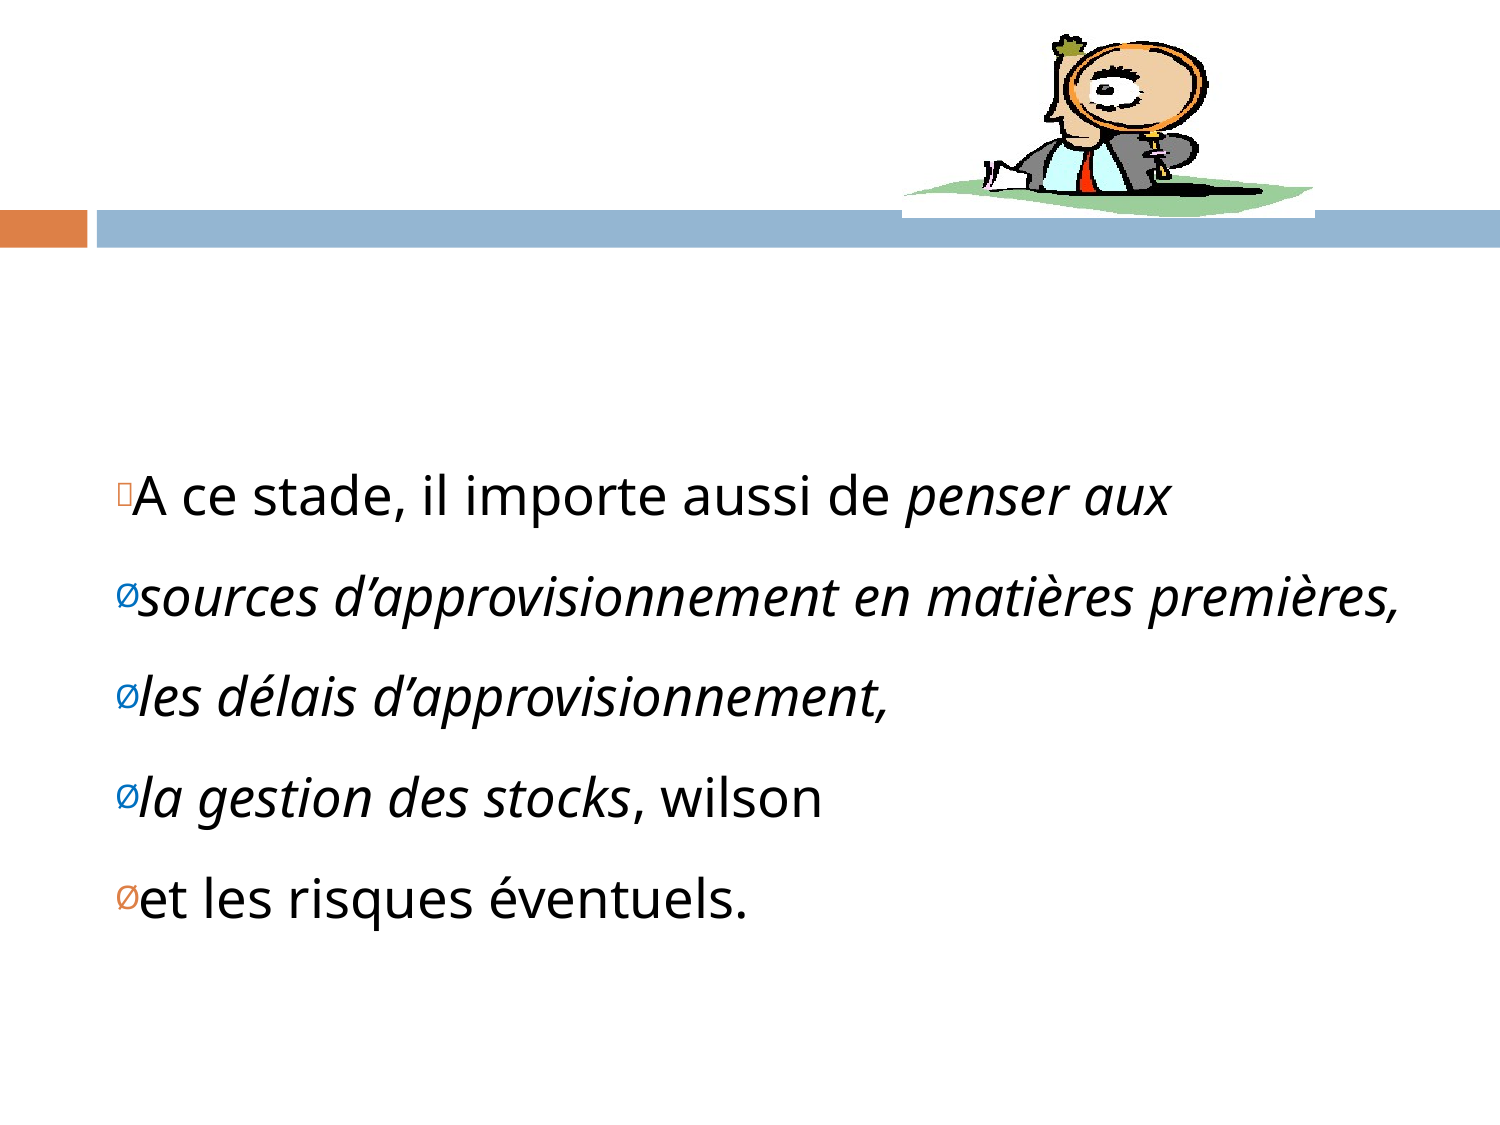

#
A ce stade, il importe aussi de penser aux
sources d’approvisionnement en matières premières,
les délais d’approvisionnement,
la gestion des stocks, wilson
et les risques éventuels.